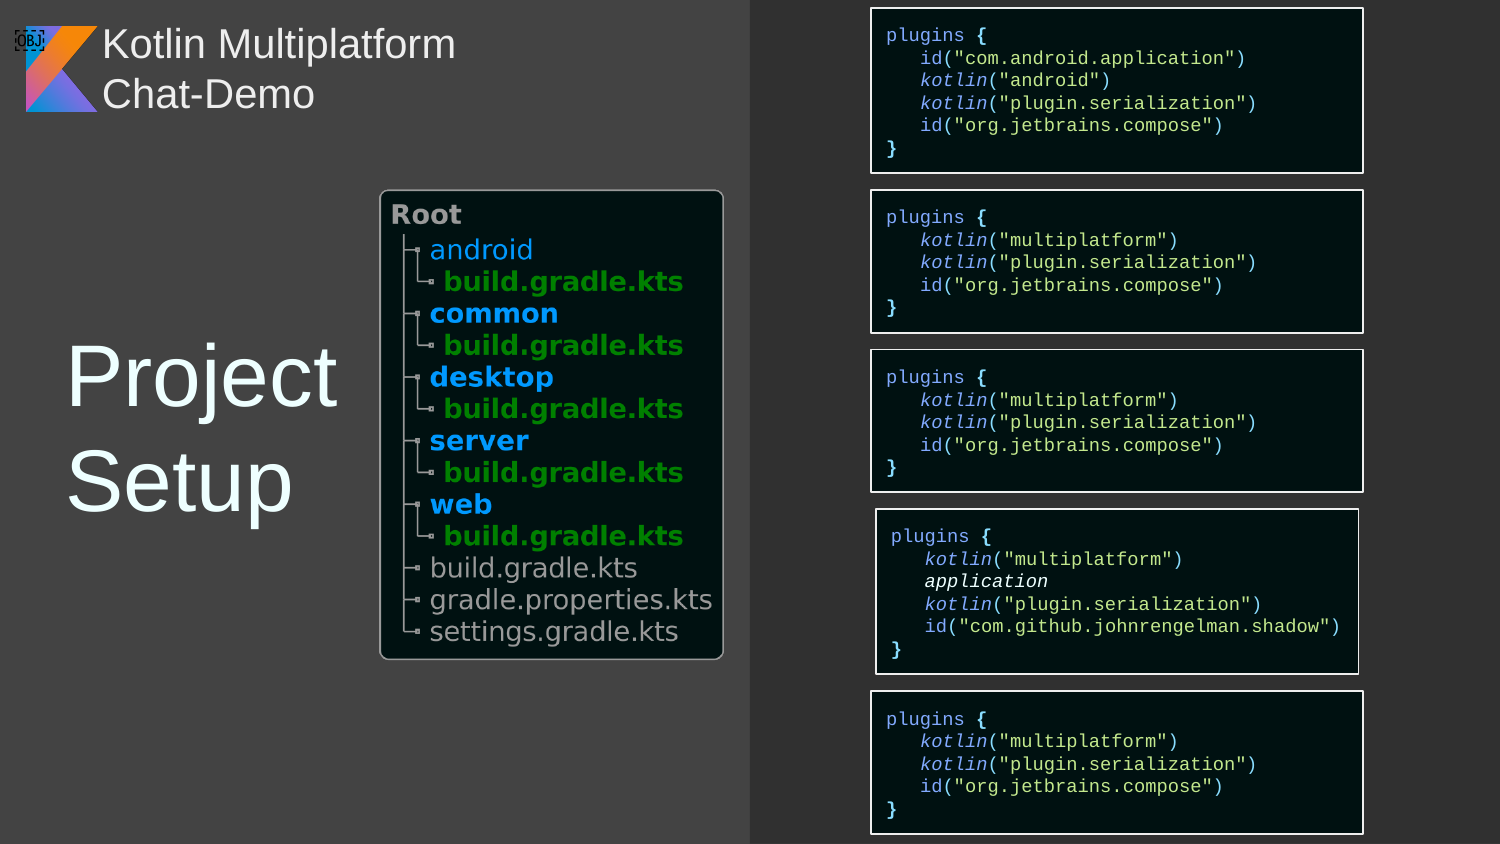

plugins {
 id("com.android.application")
 kotlin("android")
 kotlin("plugin.serialization")
 id("org.jetbrains.compose")
}
plugins {
 kotlin("multiplatform")
 kotlin("plugin.serialization")
 id("org.jetbrains.compose")
}
# Project Setup
plugins {
 kotlin("multiplatform")
 kotlin("plugin.serialization")
 id("org.jetbrains.compose")
}
plugins {
 kotlin("multiplatform")
 application
 kotlin("plugin.serialization")
 id("com.github.johnrengelman.shadow")
}
plugins {
 kotlin("multiplatform")
 kotlin("plugin.serialization")
 id("org.jetbrains.compose")
}